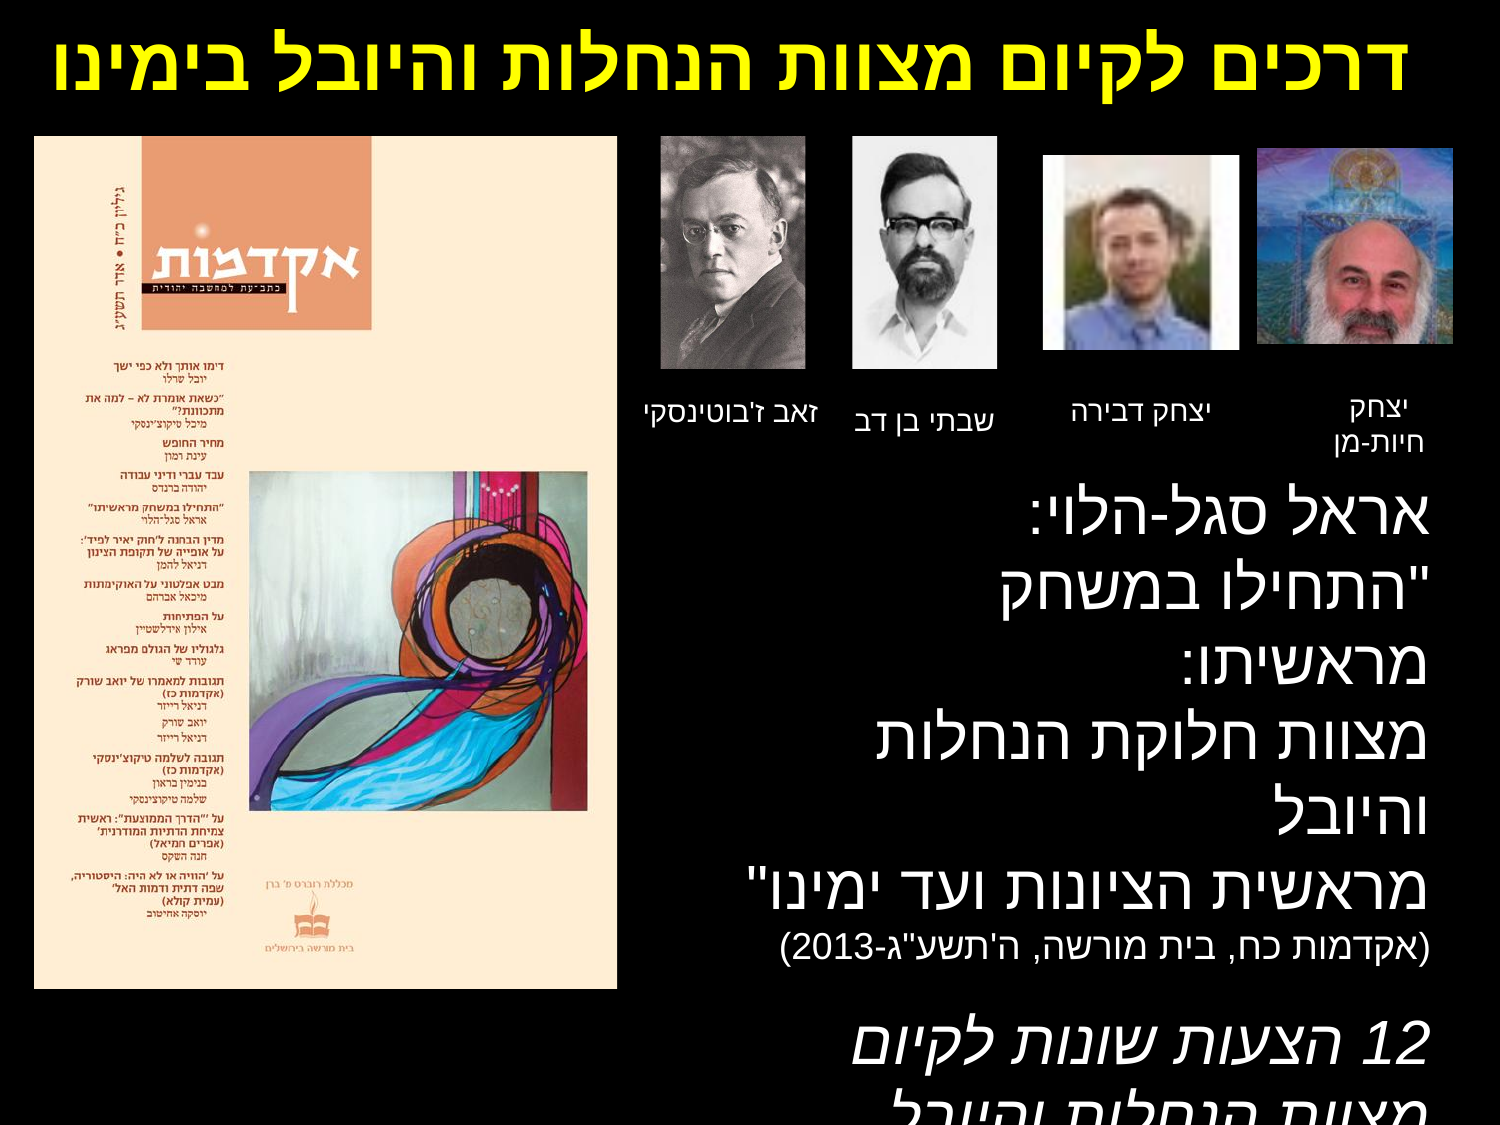

דרכים לקיום מצוות הנחלות והיובל בימינו
יצחק חיות-מן
יצחק דבירה
זאב ז'בוטינסקי
שבתי בן דב
אראל סגל-הלוי:
"התחילו במשחק מראשיתו:
מצוות חלוקת הנחלות והיובל
מראשית הציונות ועד ימינו"
(אקדמות כח, בית מורשה, ה'תשע"ג-2013)
12 הצעות שונות לקיום מצוות הנחלות והיובל בימינו